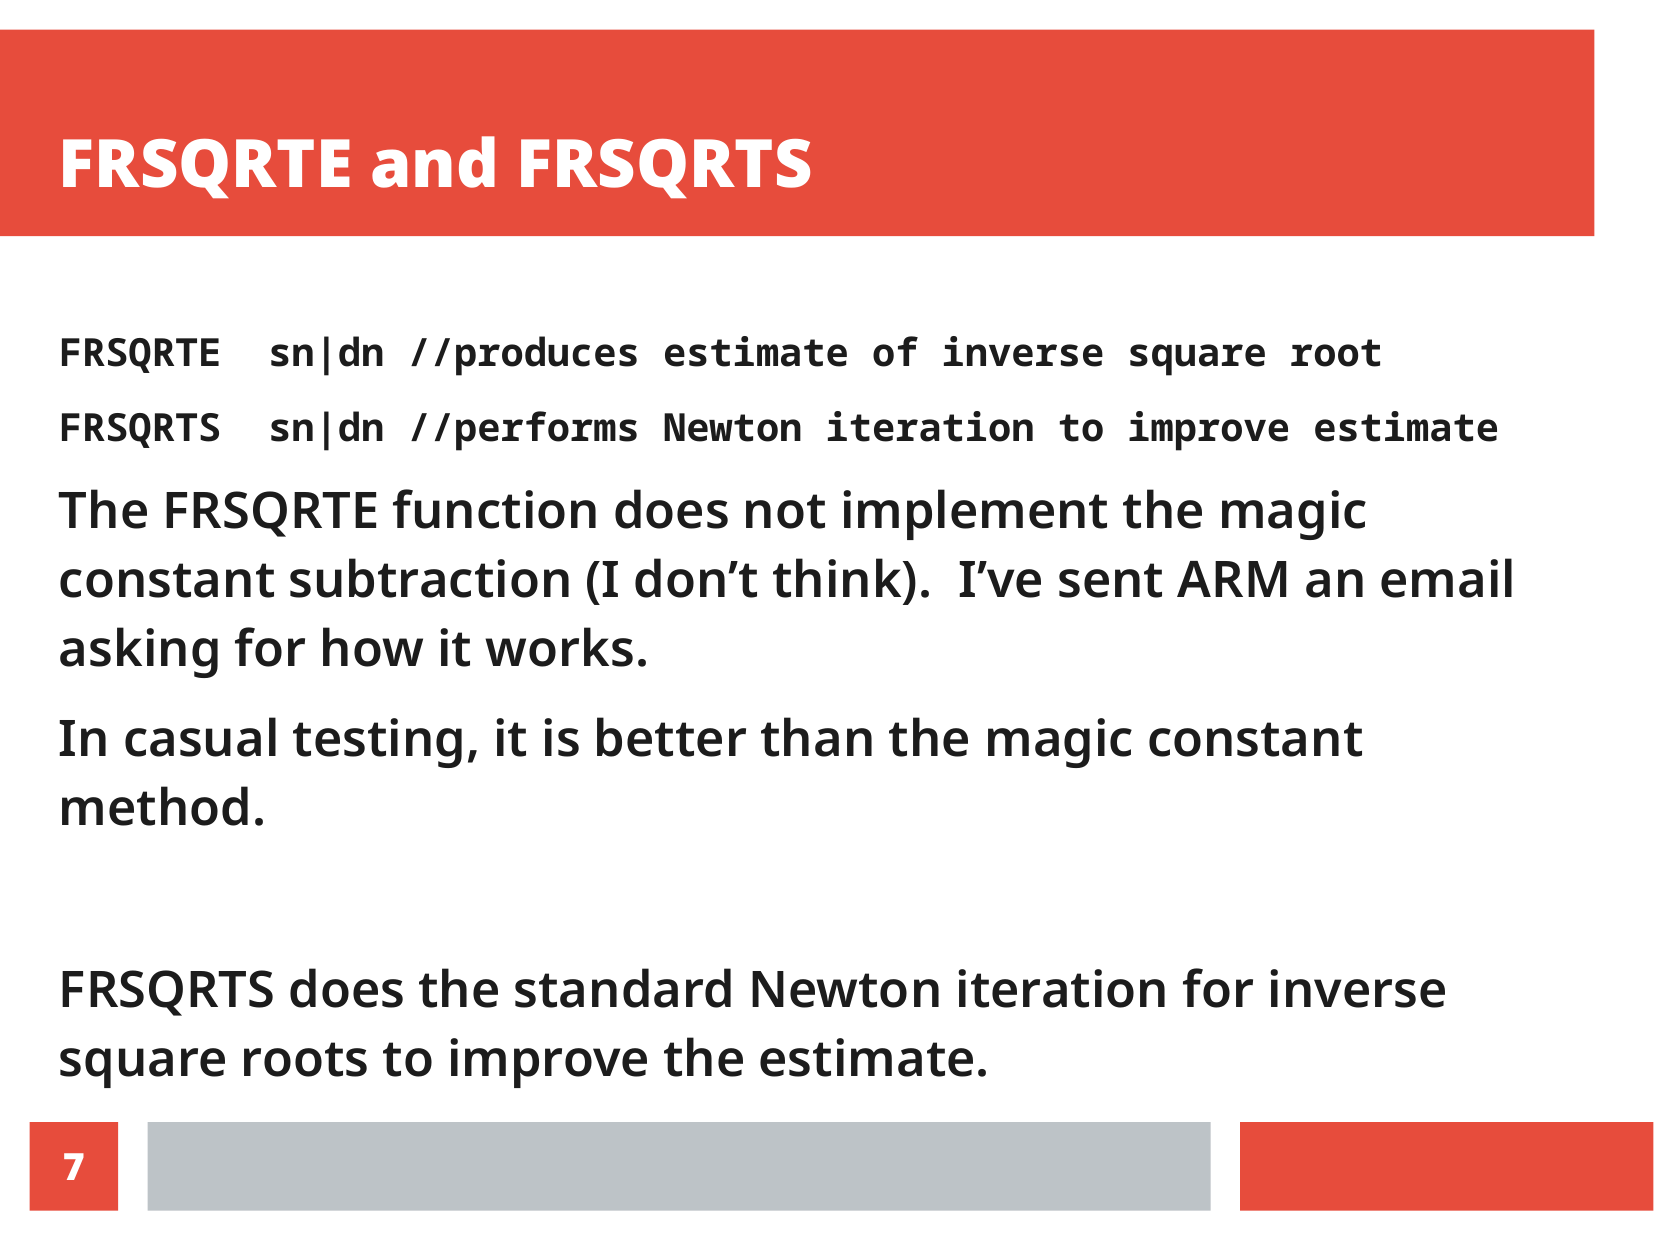

# FRSQRTE and FRSQRTS
FRSQRTE		sn|dn	//produces estimate of inverse square root
FRSQRTS		sn|dn	//performs Newton iteration to improve estimate
The FRSQRTE function does not implement the magic constant subtraction (I don’t think). I’ve sent ARM an email asking for how it works.
In casual testing, it is better than the magic constant method.
FRSQRTS does the standard Newton iteration for inverse square roots to improve the estimate.
7